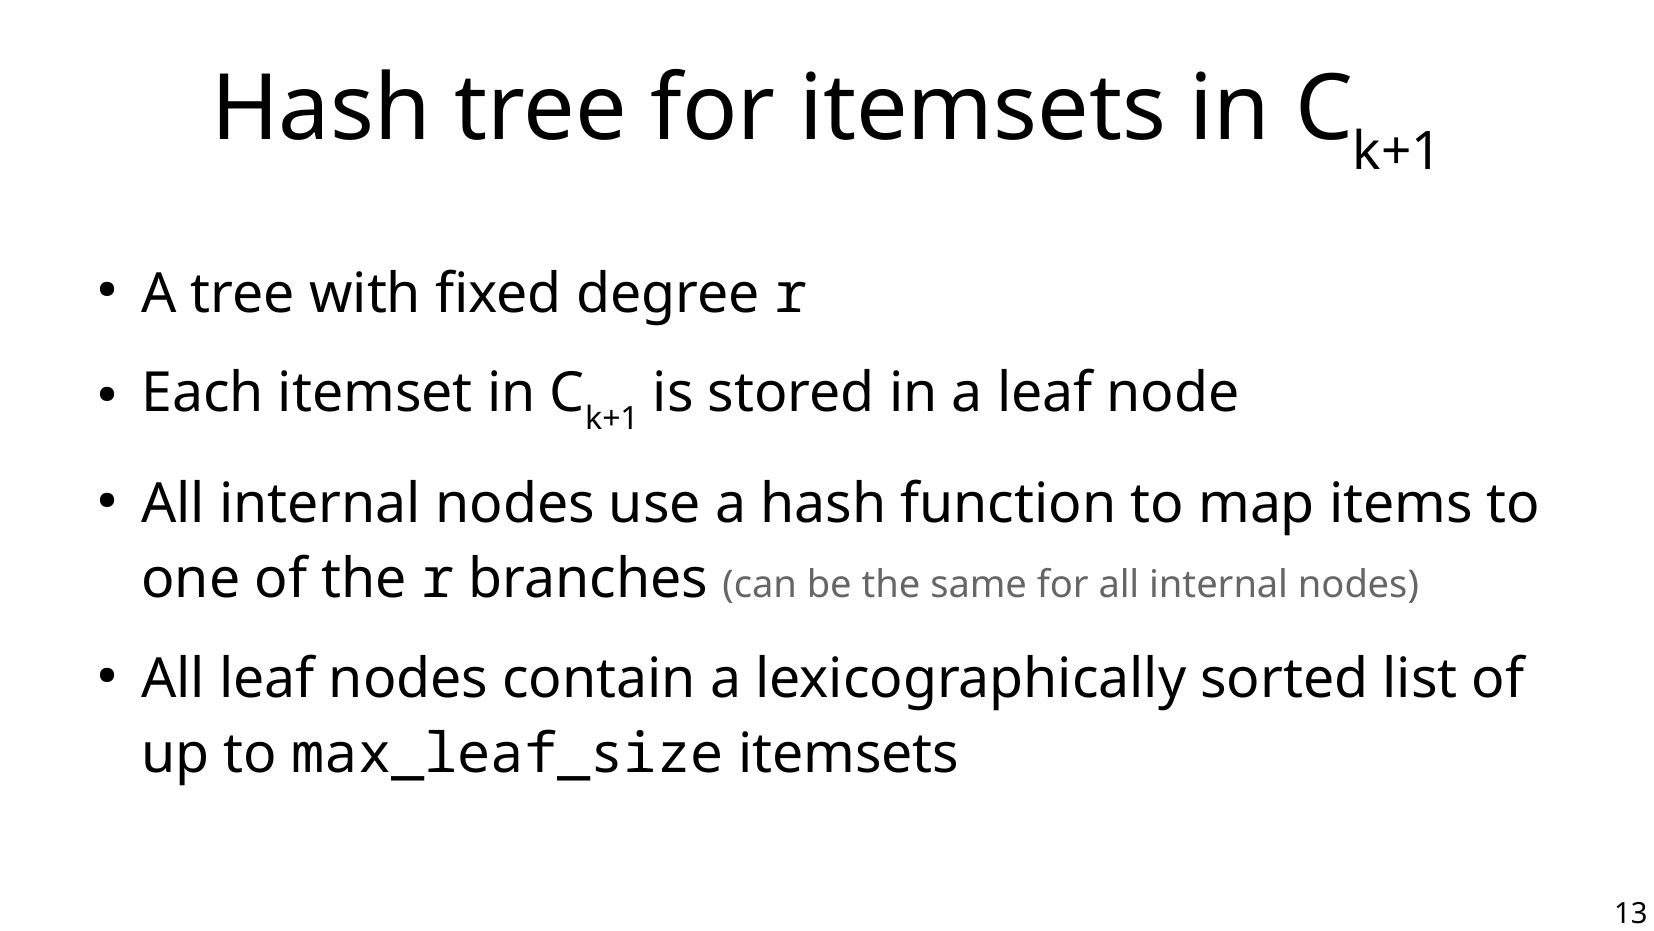

# Hash tree for itemsets in Ck+1
A tree with fixed degree r
Each itemset in Ck+1 is stored in a leaf node
All internal nodes use a hash function to map items to one of the r branches (can be the same for all internal nodes)
All leaf nodes contain a lexicographically sorted list of up to max_leaf_size itemsets
13